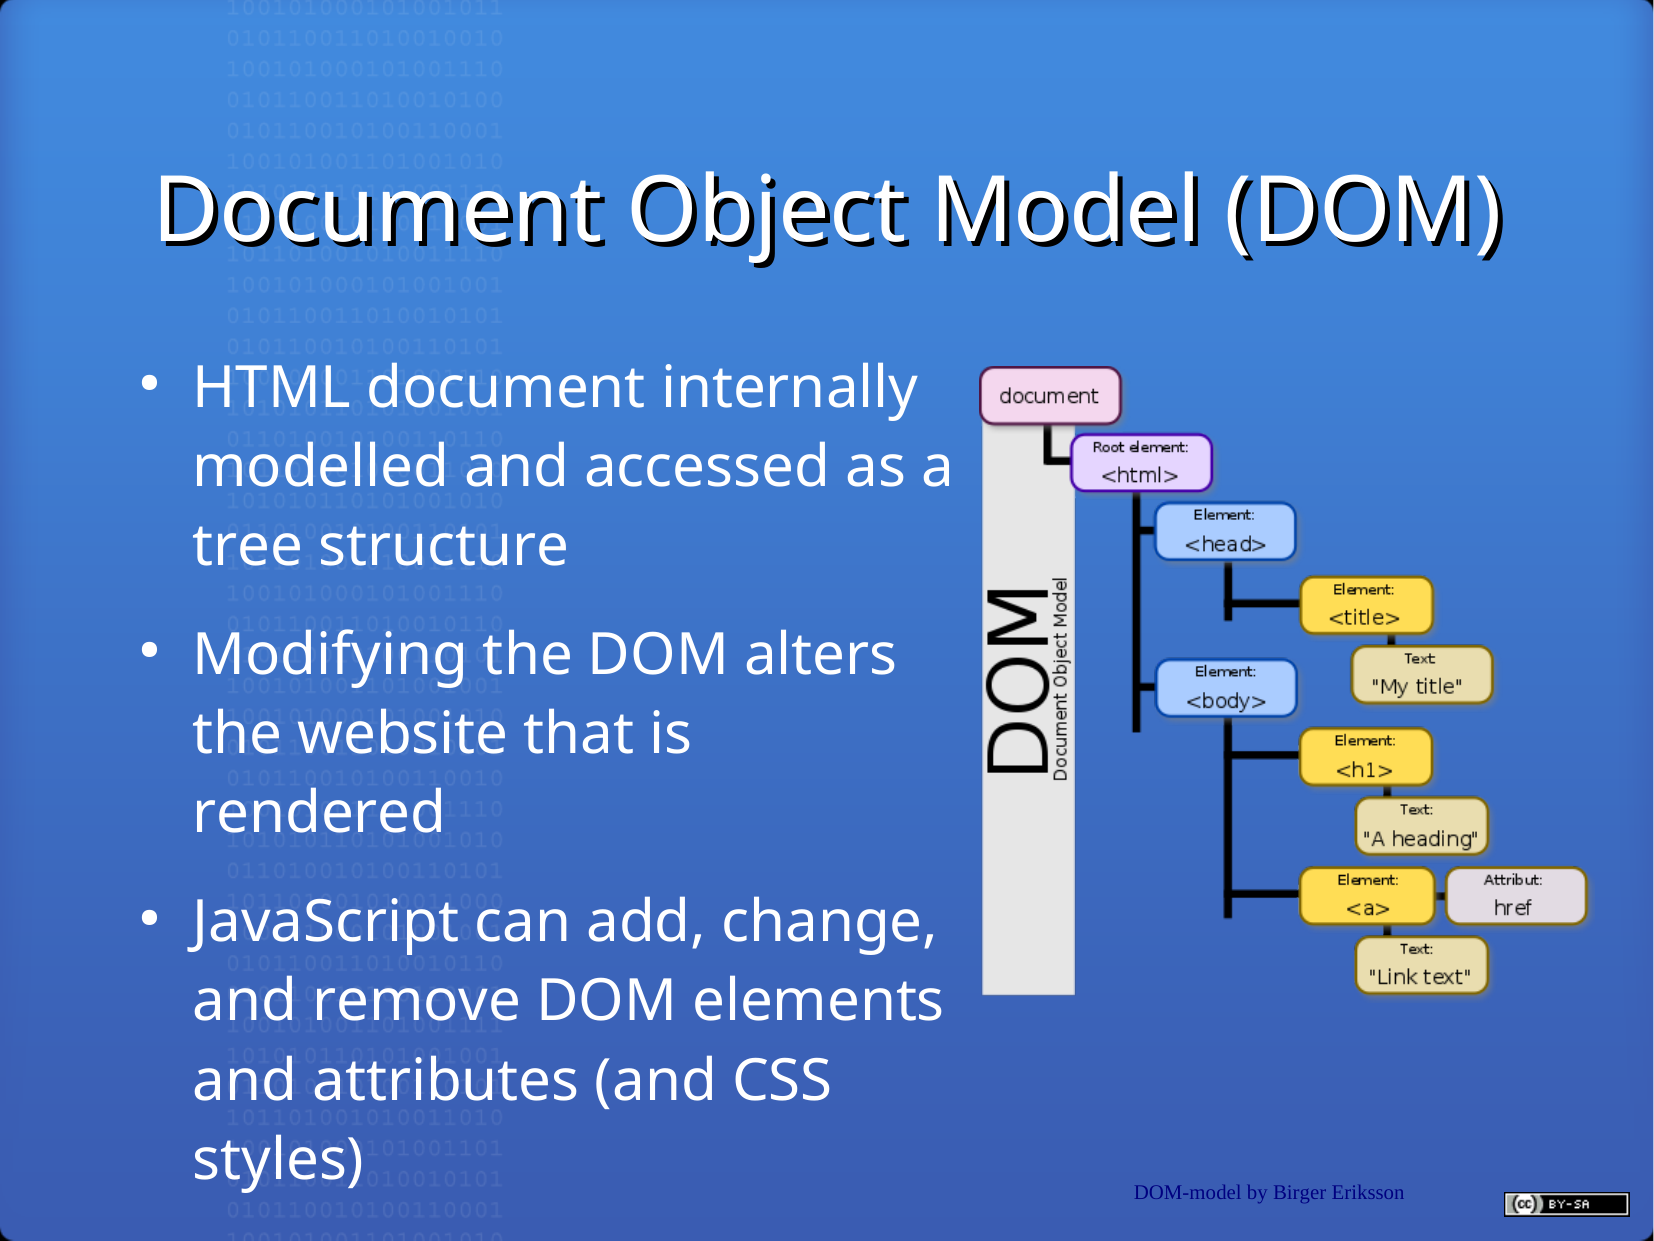

# Document Object Model (DOM)
HTML document internally modelled and accessed as a tree structure
Modifying the DOM alters the website that is rendered
JavaScript can add, change, and remove DOM elements and attributes (and CSS styles)
DOM-model by Birger Eriksson